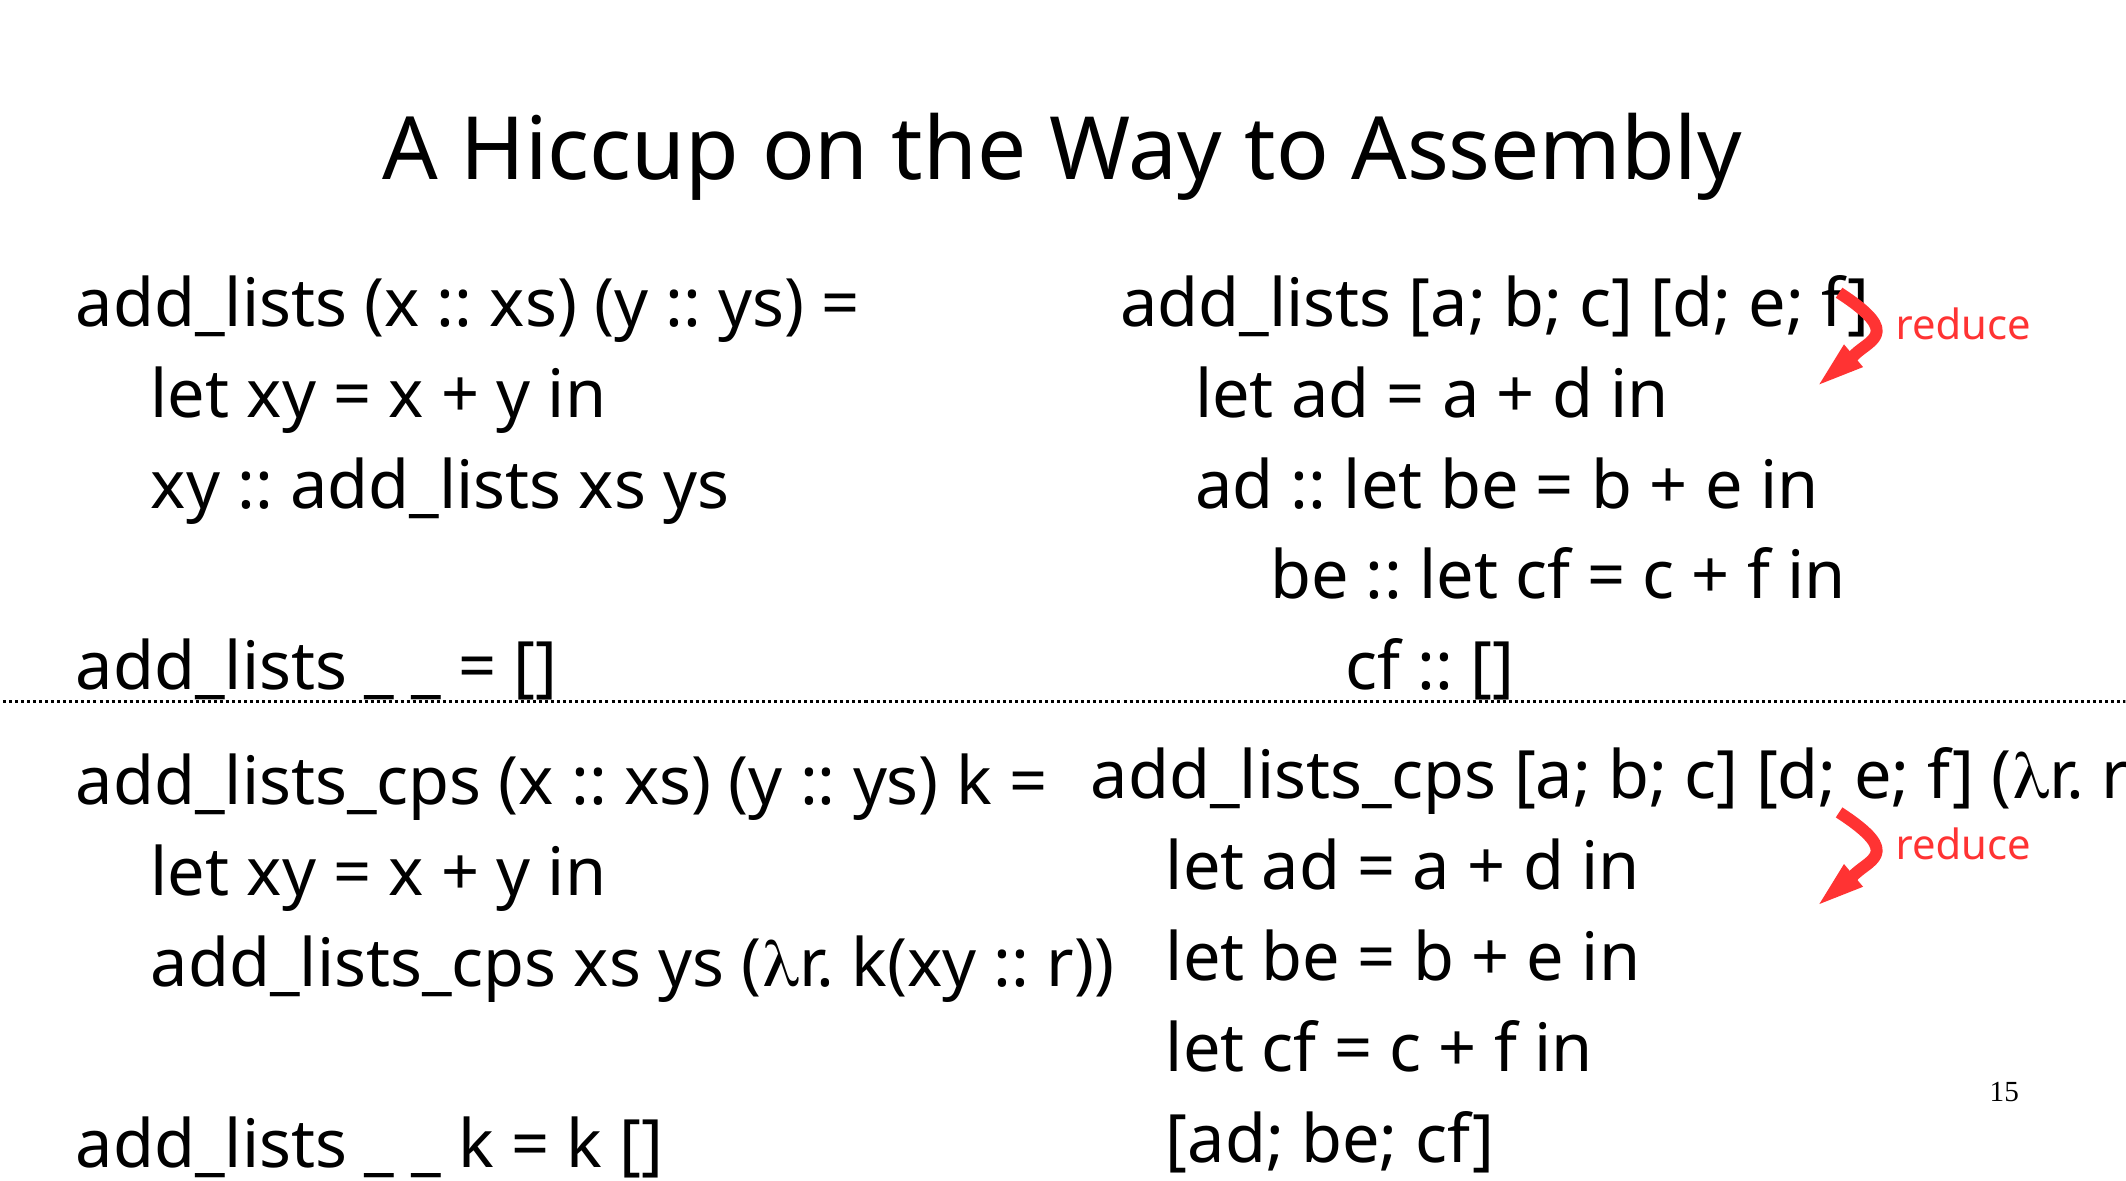

# A Hiccup on the Way to Assembly
add_lists (x :: xs) (y :: ys) =
	let xy = x + y in
	xy :: add_lists xs ys
add_lists _ _ = []
add_lists [a; b; c] [d; e; f]
	let ad = a + d in
	ad :: let be = b + e in
		be :: let cf = c + f in
			cf :: []
reduce
add_lists_cps (x :: xs) (y :: ys) k =
	let xy = x + y in
	add_lists_cps xs ys (λr. k(xy :: r))
add_lists _ _ k = k []
add_lists_cps [a; b; c] [d; e; f] (λr. r)
	let ad = a + d in
	let be = b + e in
	let cf = c + f in
	[ad; be; cf]
reduce
15